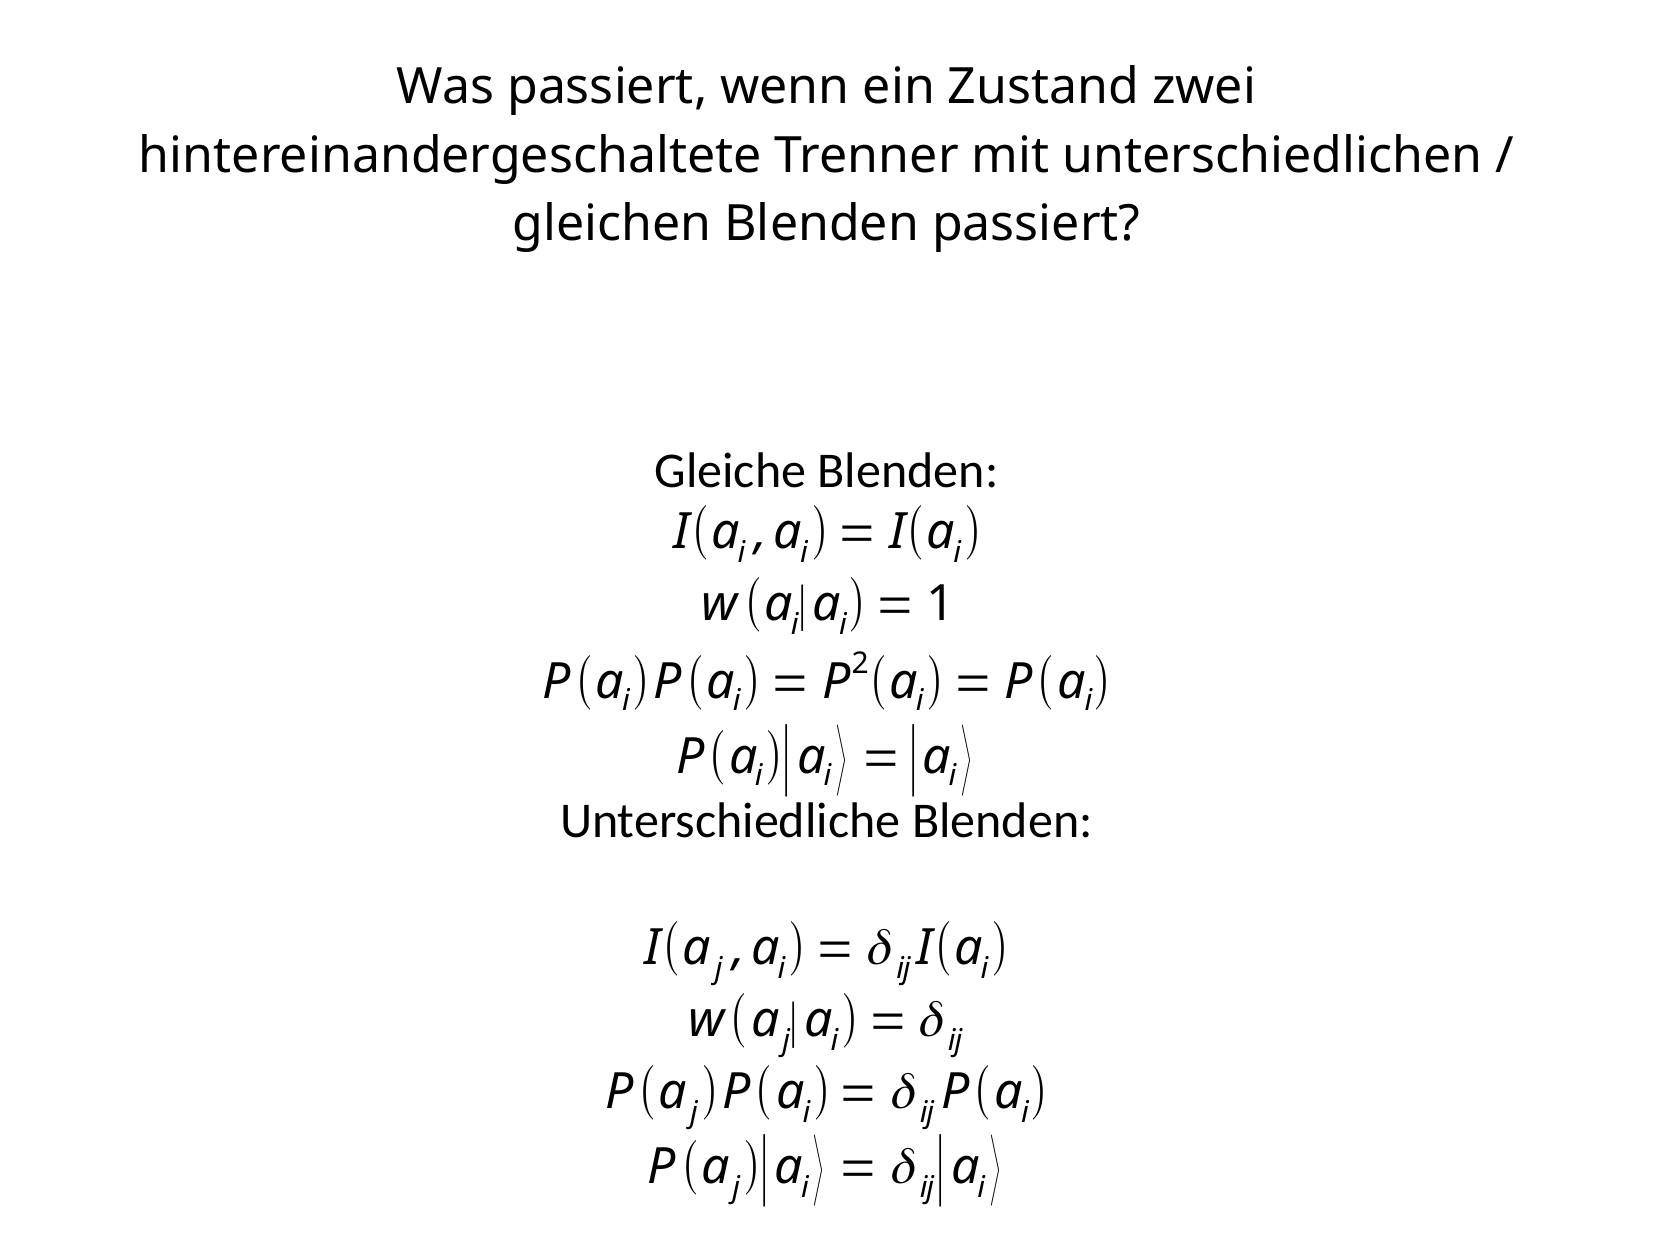

# Was passiert, wenn ein Zustand zwei hintereinandergeschaltete Trenner mit unterschiedlichen / gleichen Blenden passiert?
Gleiche Blenden:
Unterschiedliche Blenden: